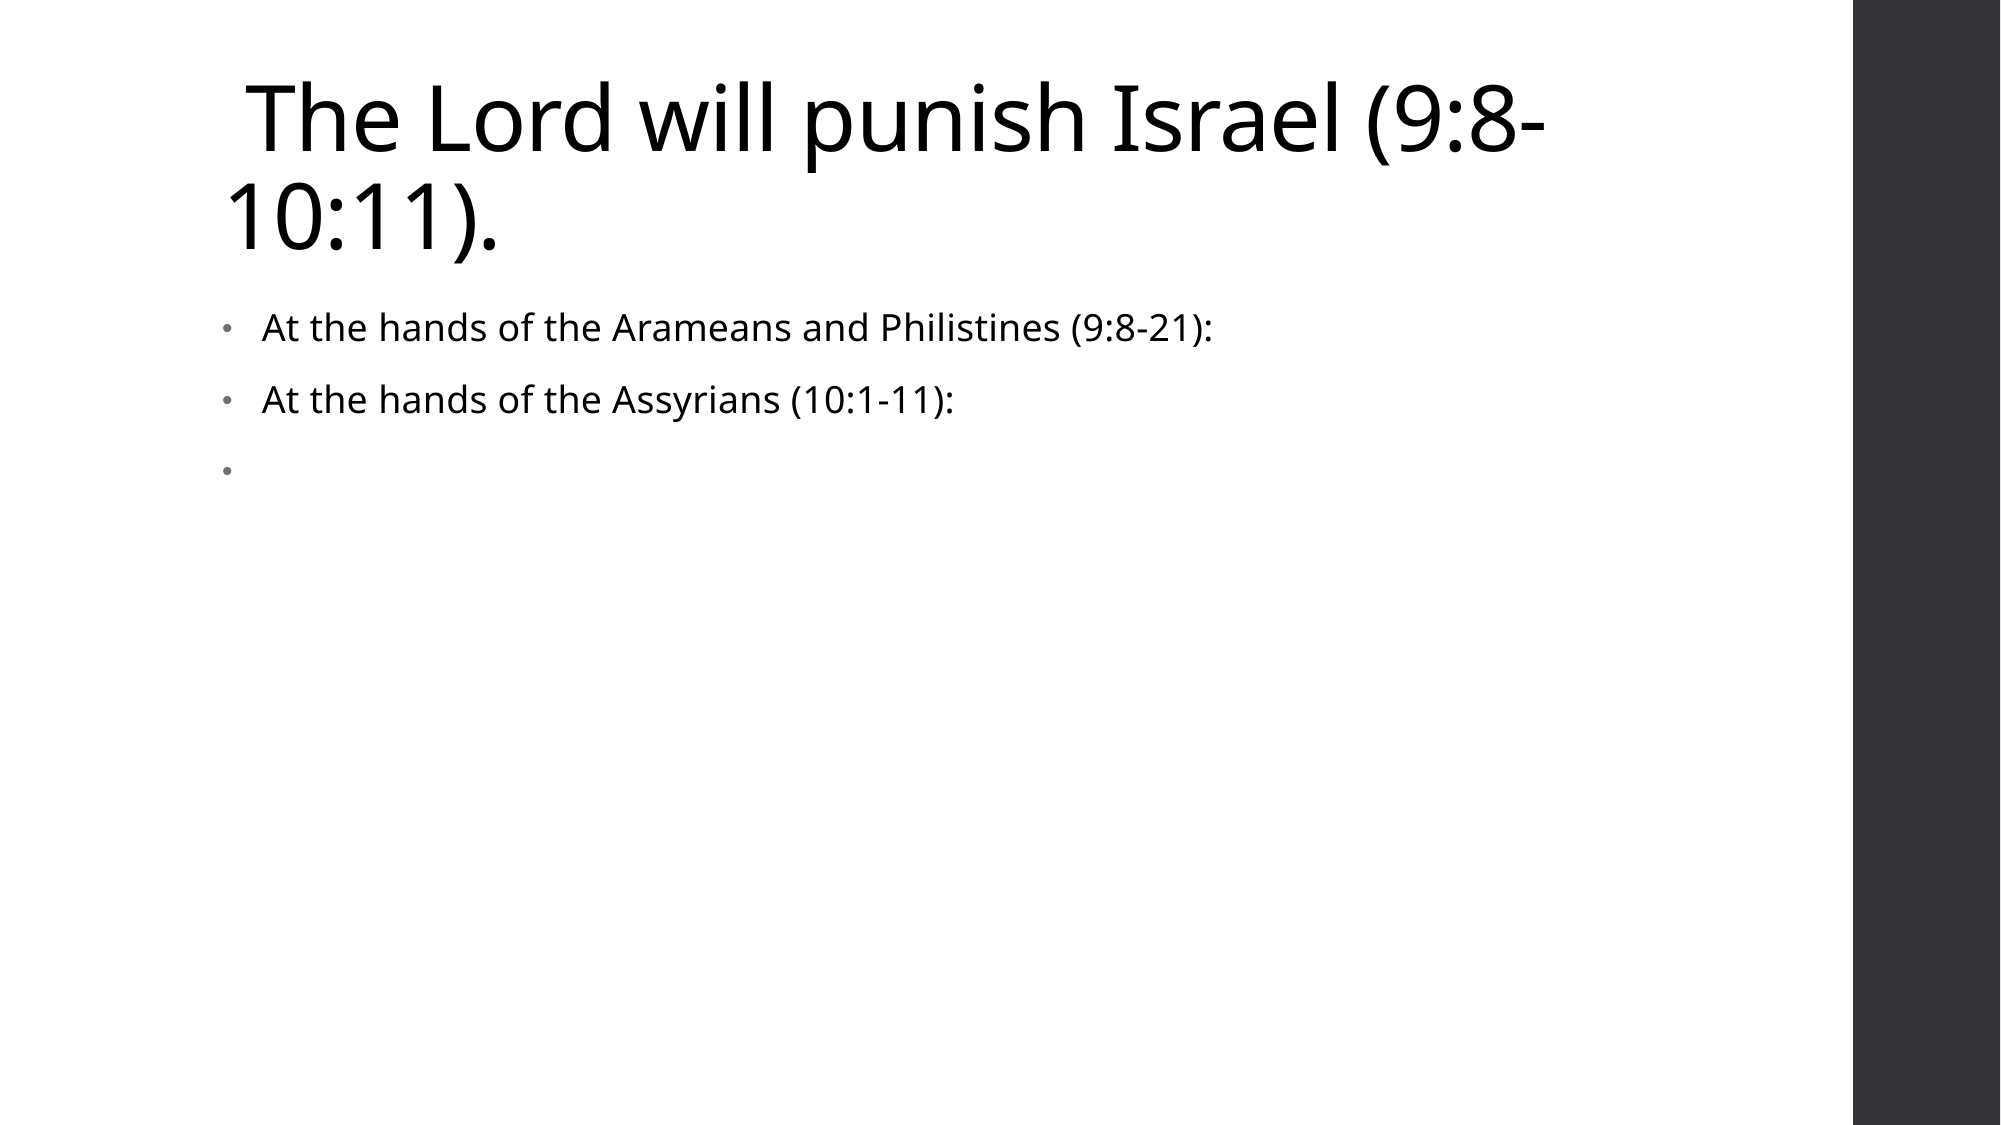

# The Lord will punish Israel (9:8-10:11).
 At the hands of the Arameans and Philistines (9:8-21):
 At the hands of the Assyrians (10:1-11):